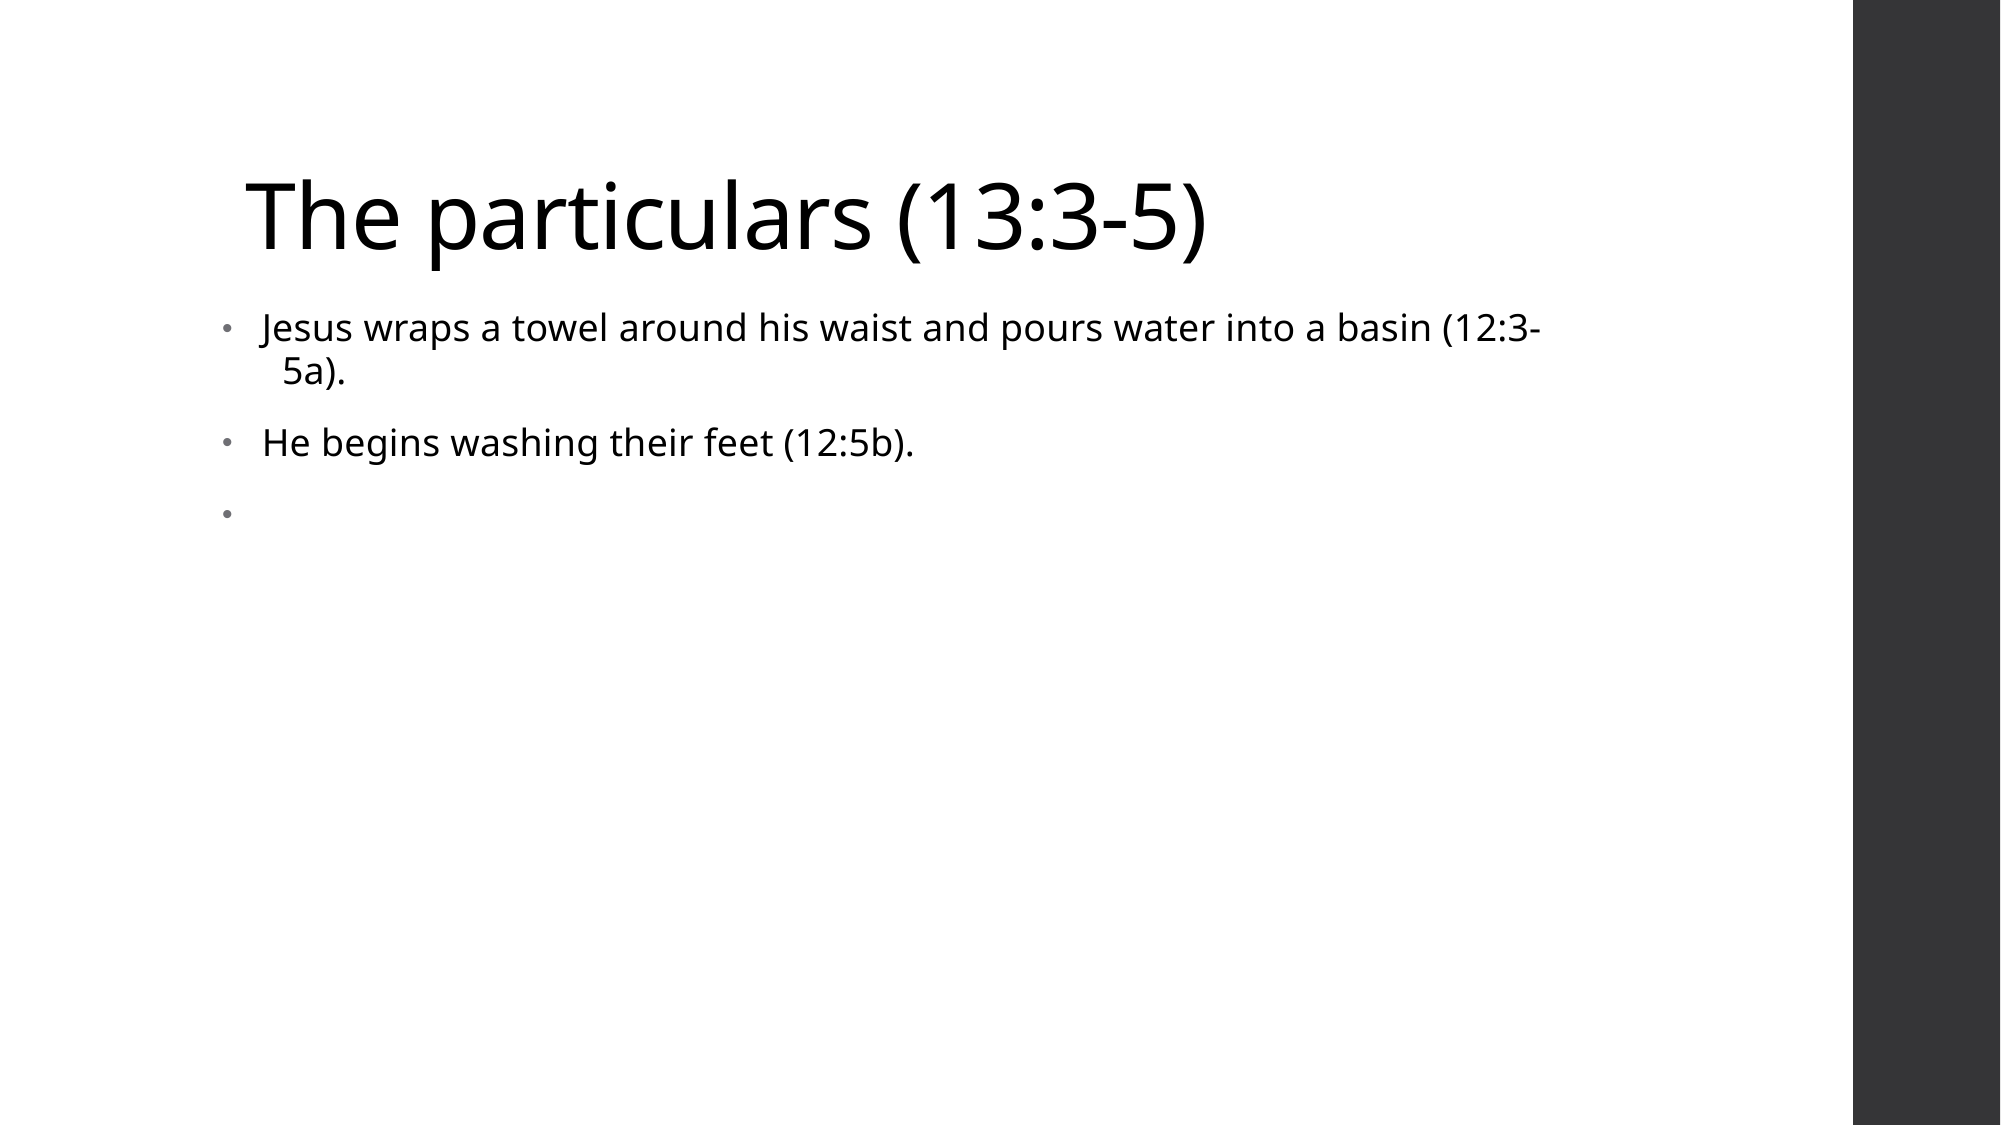

# The particulars (13:3-5)
 Jesus wraps a towel around his waist and pours water into a basin (12:3-5a).
 He begins washing their feet (12:5b).